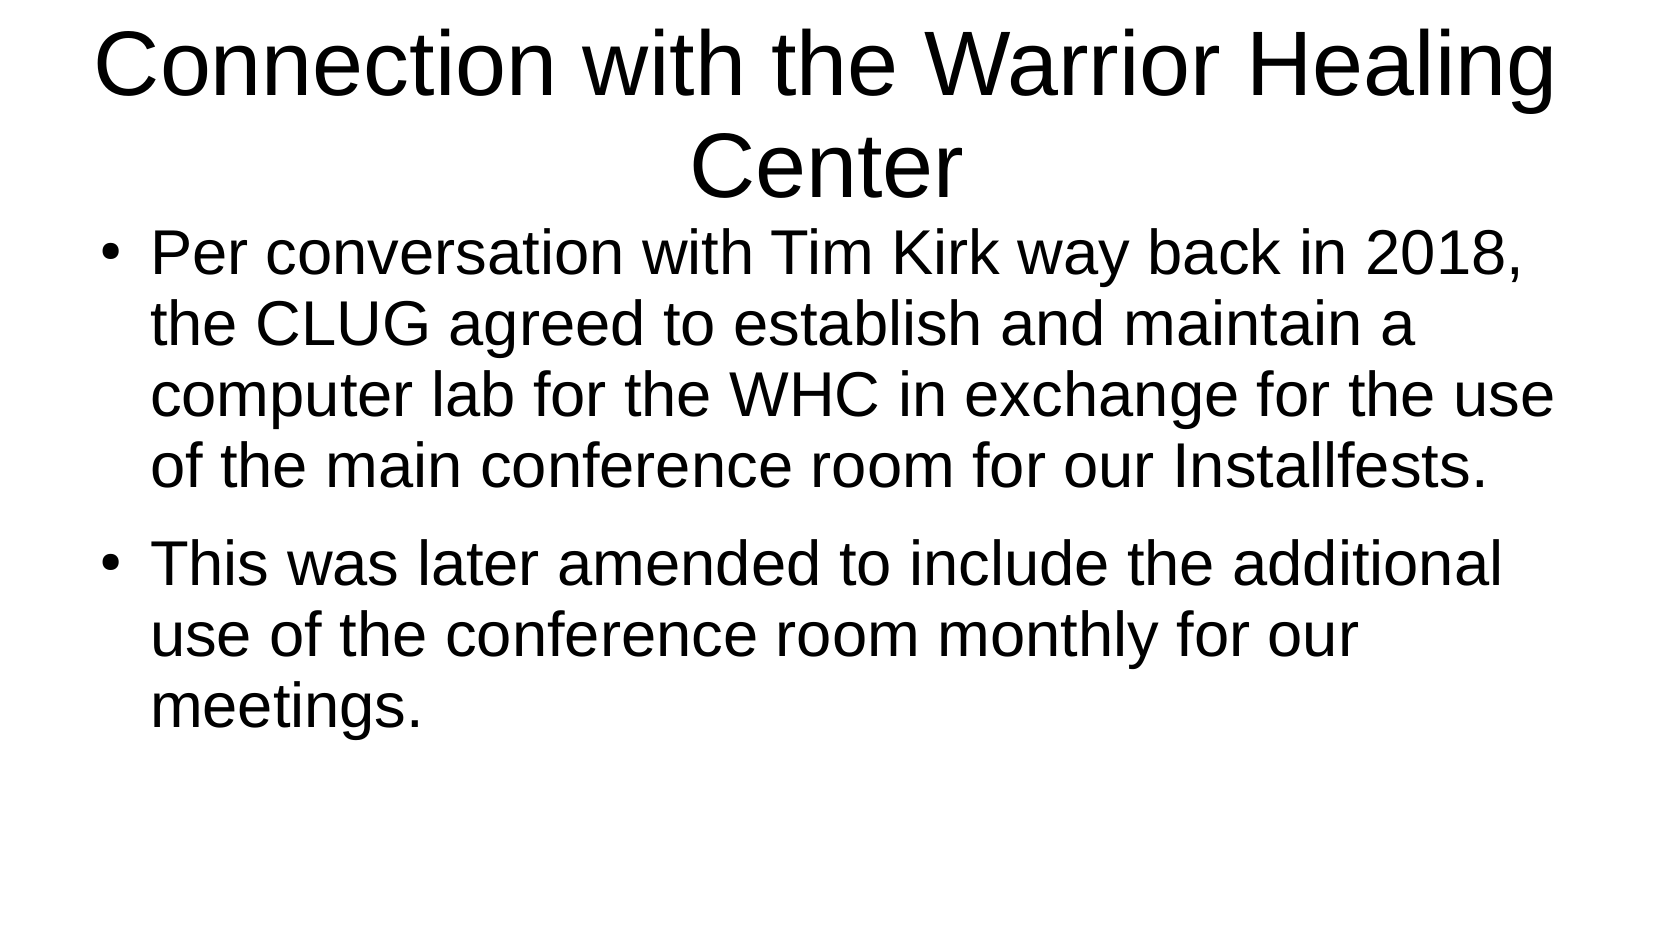

# Connection with the Warrior Healing Center
Per conversation with Tim Kirk way back in 2018, the CLUG agreed to establish and maintain a computer lab for the WHC in exchange for the use of the main conference room for our Installfests.
This was later amended to include the additional use of the conference room monthly for our meetings.